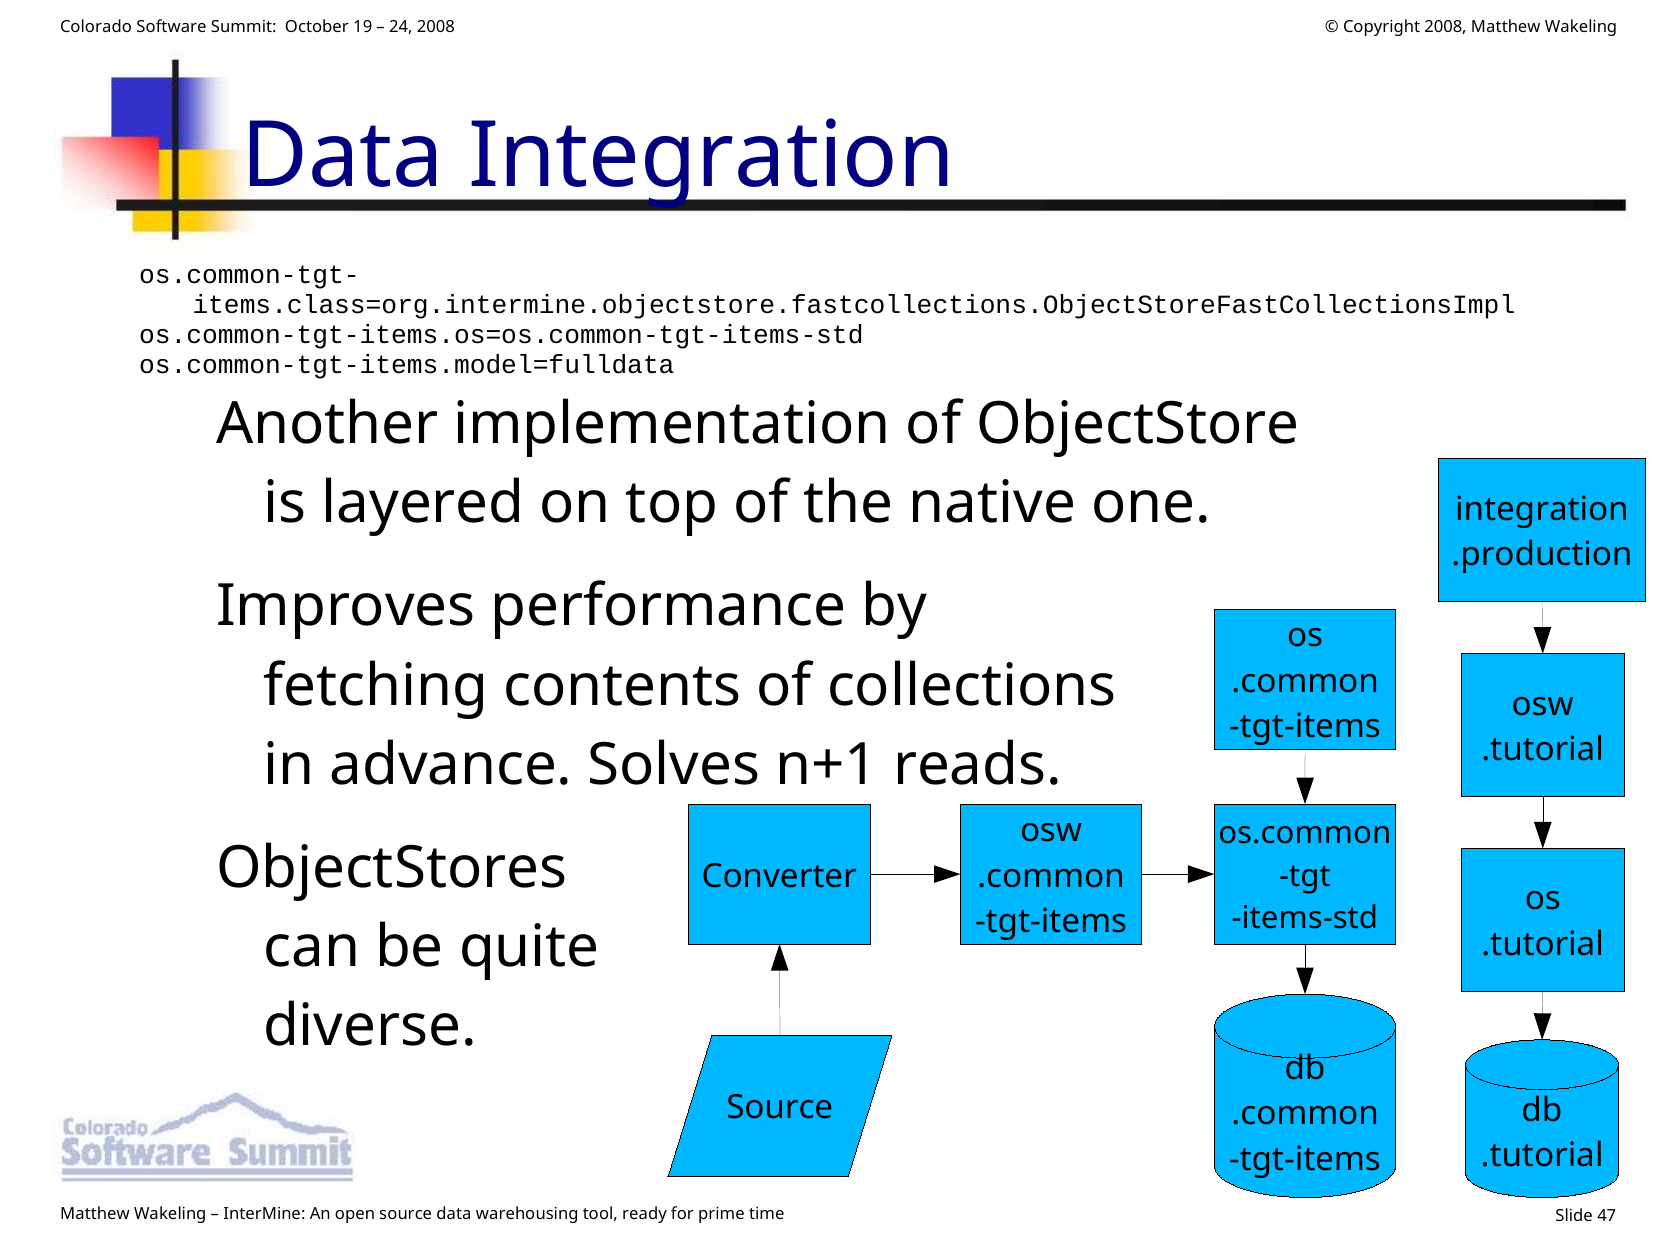

# Data Integration
os.common-tgt-items.class=org.intermine.objectstore.fastcollections.ObjectStoreFastCollectionsImpl
os.common-tgt-items.os=os.common-tgt-items-std
os.common-tgt-items.model=fulldata
Another implementation of ObjectStore
is layered on top of the native one.
Improves performance by
fetching contents of collections
in advance. Solves n+1 reads.
ObjectStores
can be quite
diverse.
integration
.production
os
.common
-tgt-items
osw
.tutorial
Converter
osw
.common
-tgt-items
os.common
-tgt
-items-std
os
.tutorial
db
.common
-tgt-items
Source
db
.tutorial